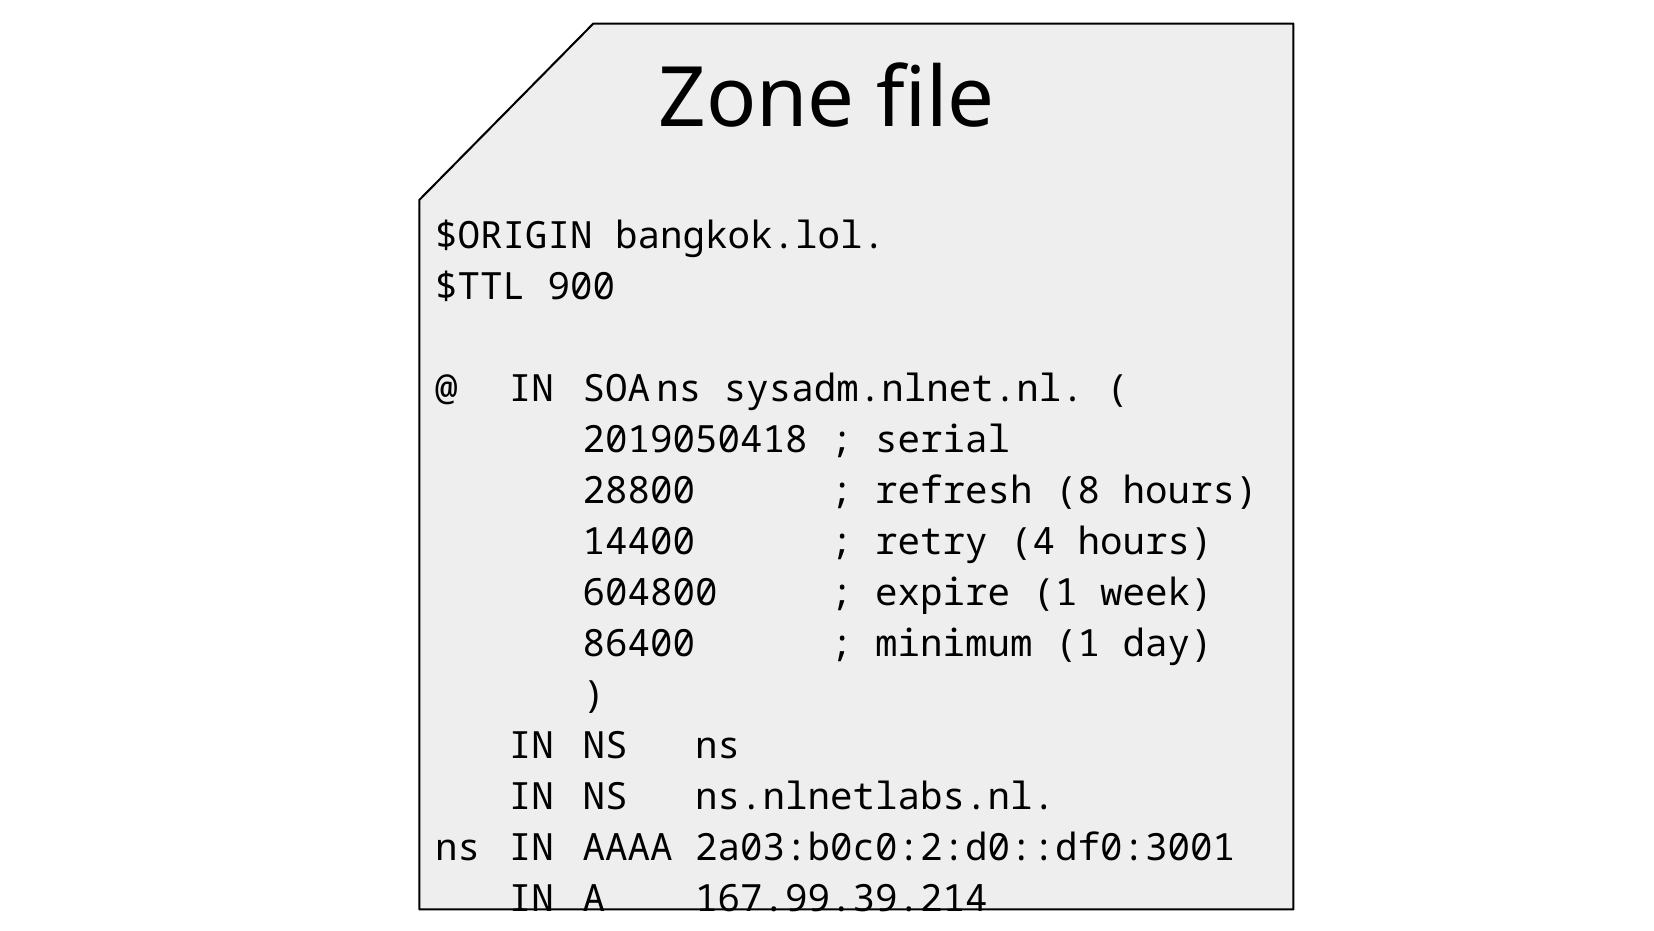

$ORIGIN bangkok.lol.
$TTL 900
@	IN	SOA	ns sysadm.nlnet.nl. (
		2019050418 ; serial
		28800 ; refresh (8 hours)
		14400 ; retry (4 hours)
		604800 ; expire (1 week)
		86400 ; minimum (1 day)
		)
	IN	NS ns
	IN	NS ns.nlnetlabs.nl.
ns	IN	AAAA 2a03:b0c0:2:d0::df0:3001
	IN	A 167.99.39.214
@	IN	AAAA 2a03:b0c0:2:d0::df0:3001
	IN	A 167.99.39.214
www	IN	CNAME	@
# Zone file